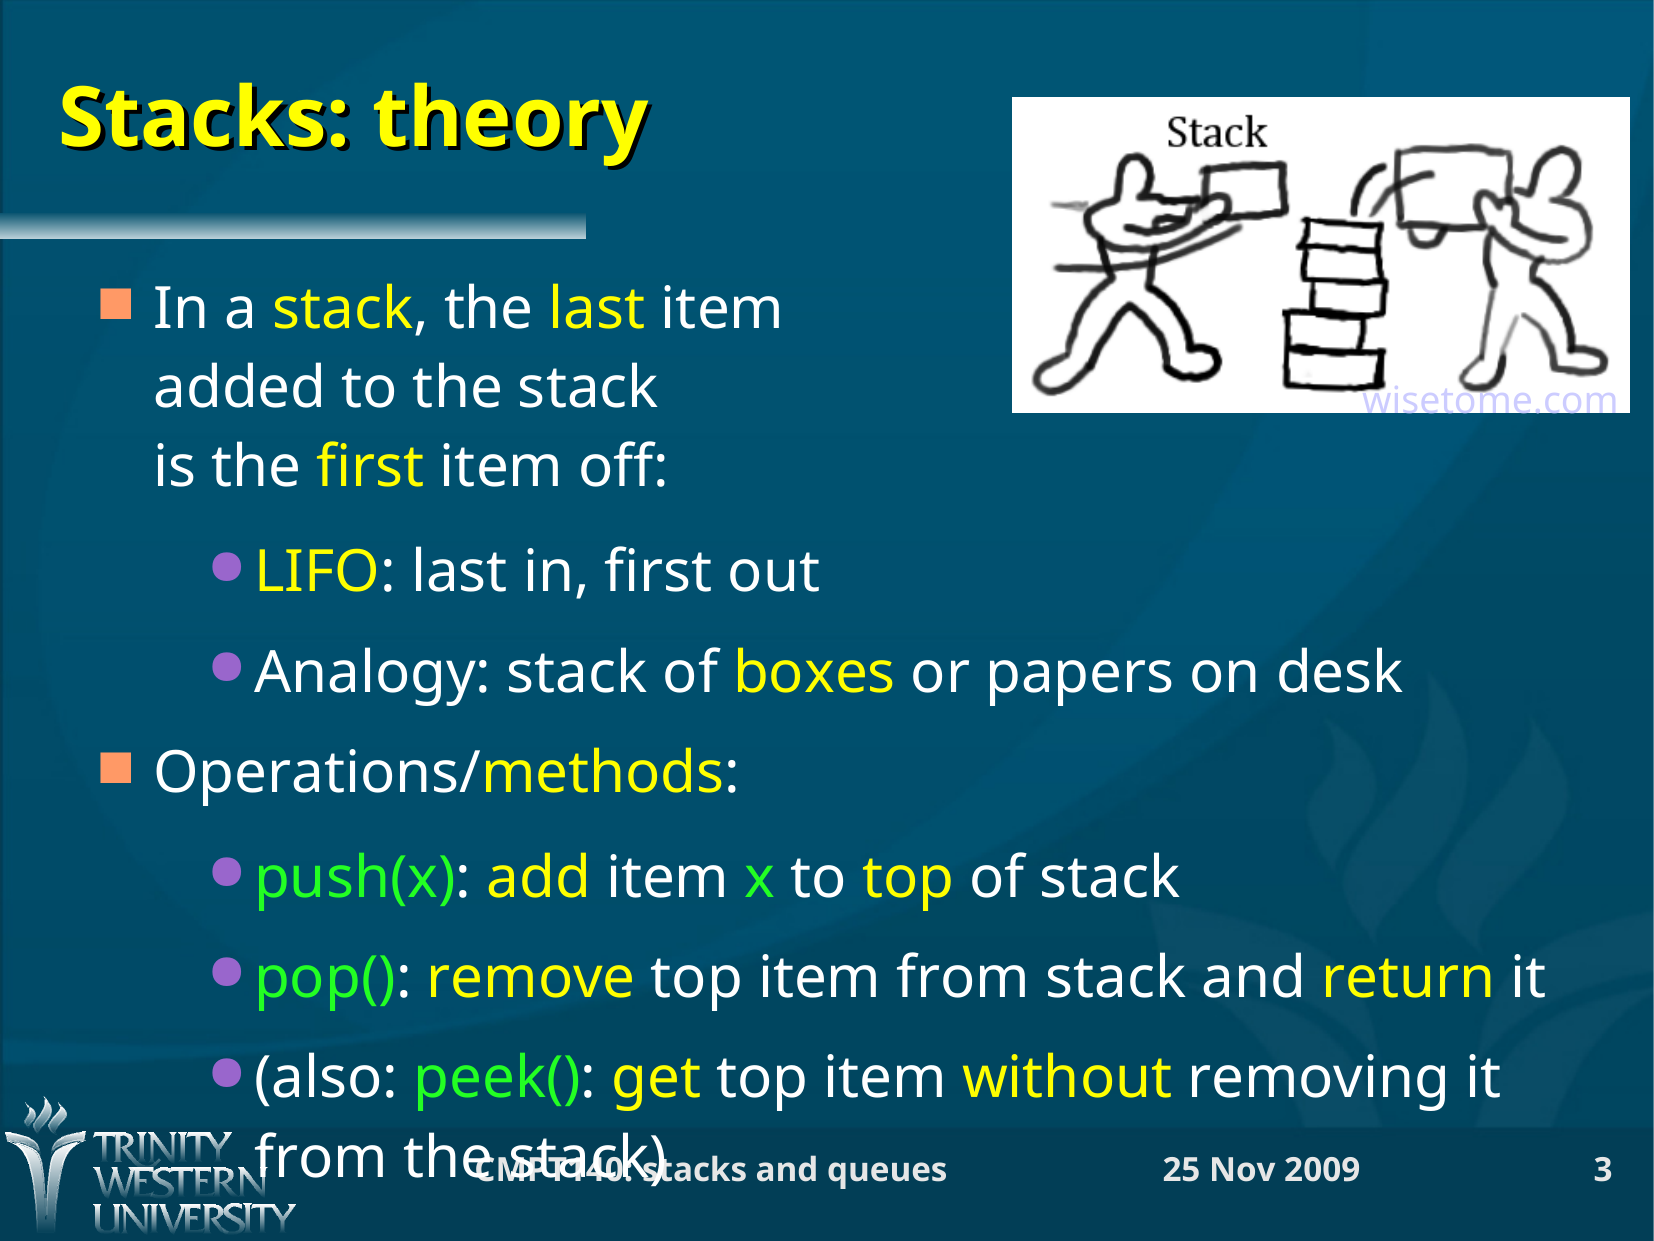

# Stacks: theory
In a stack, the last item
added to the stack
is the first item off:
LIFO: last in, first out
Analogy: stack of boxes or papers on desk
Operations/methods:
push(x): add item x to top of stack
pop(): remove top item from stack and return it
(also: peek(): get top item without removing it from the stack)
wisetome.com
CMPT140: stacks and queues
25 Nov 2009
3